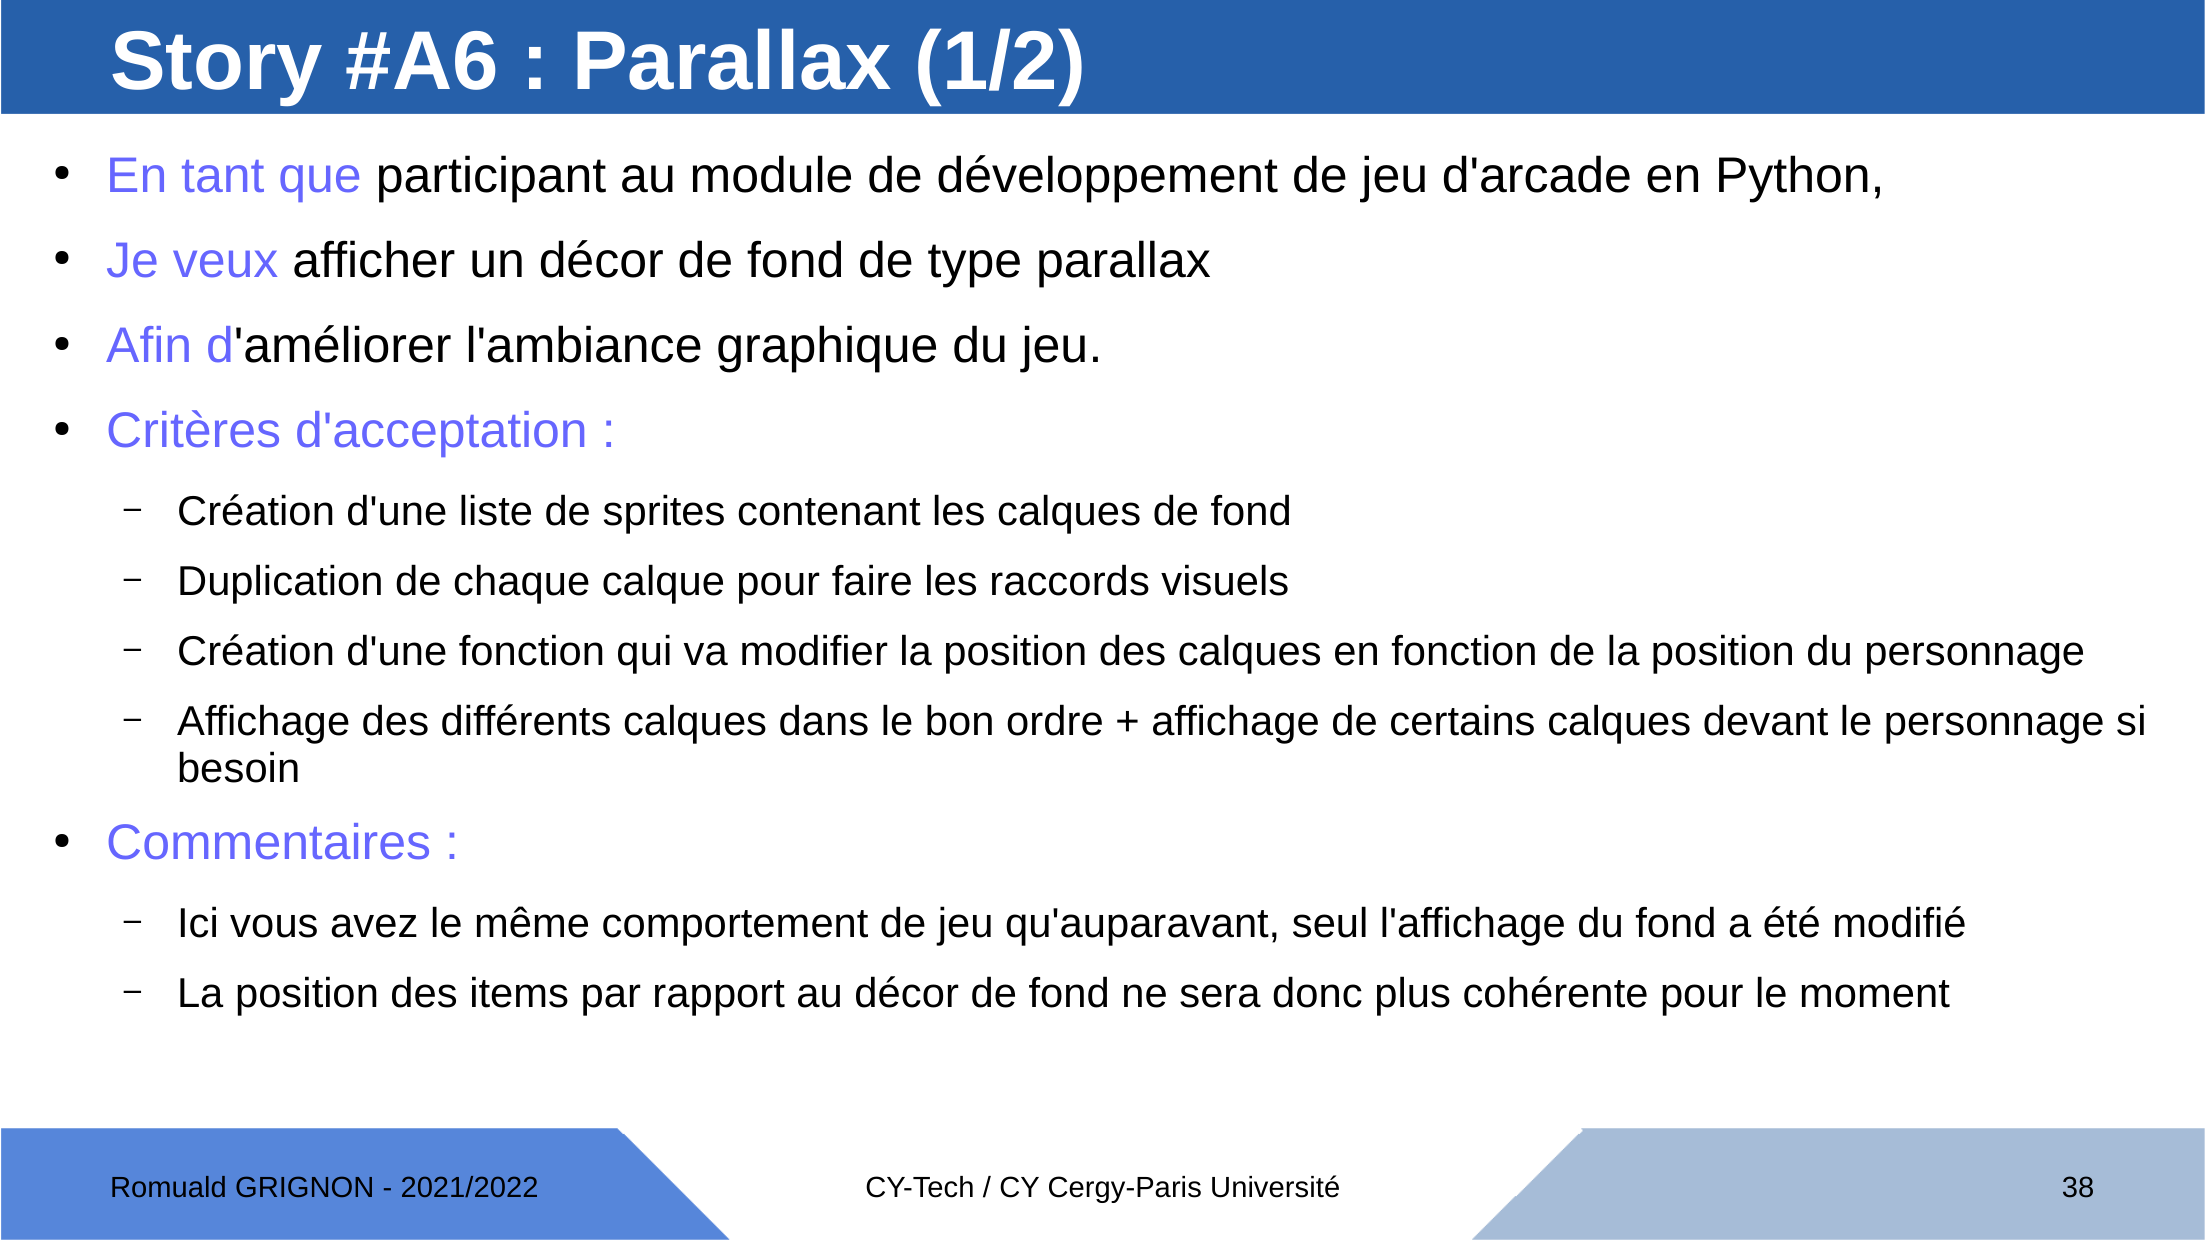

# Story #A6 : Parallax (1/2)
En tant que participant au module de développement de jeu d'arcade en Python,
Je veux afficher un décor de fond de type parallax
Afin d'améliorer l'ambiance graphique du jeu.
Critères d'acceptation :
Création d'une liste de sprites contenant les calques de fond
Duplication de chaque calque pour faire les raccords visuels
Création d'une fonction qui va modifier la position des calques en fonction de la position du personnage
Affichage des différents calques dans le bon ordre + affichage de certains calques devant le personnage si besoin
Commentaires :
Ici vous avez le même comportement de jeu qu'auparavant, seul l'affichage du fond a été modifié
La position des items par rapport au décor de fond ne sera donc plus cohérente pour le moment
Romuald GRIGNON - 2021/2022
CY-Tech / CY Cergy-Paris Université
38